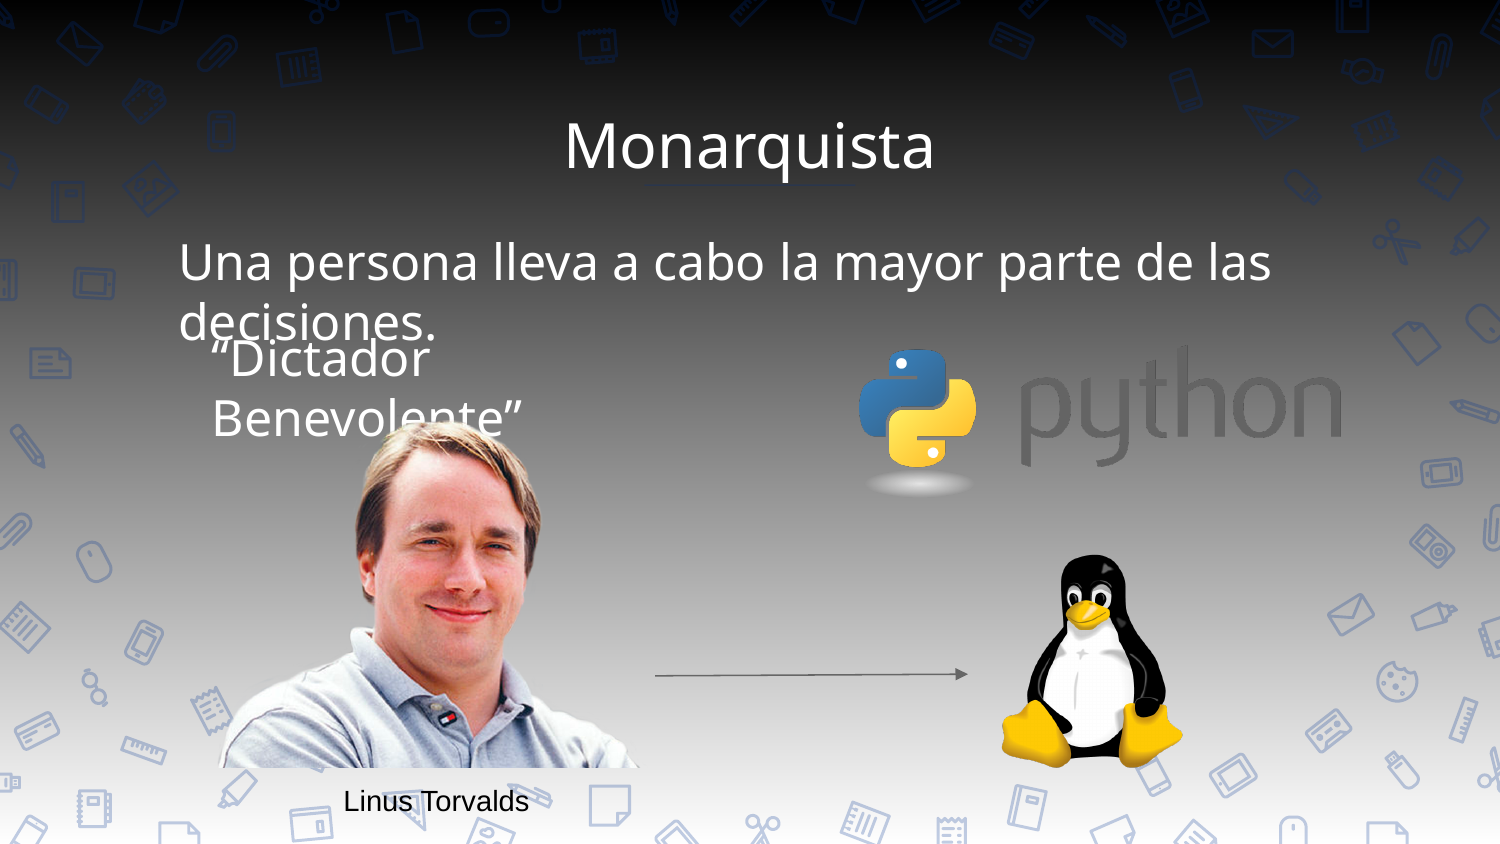

# Monarquista
Una persona lleva a cabo la mayor parte de las decisiones.
“Dictador Benevolente”
Linus Torvalds